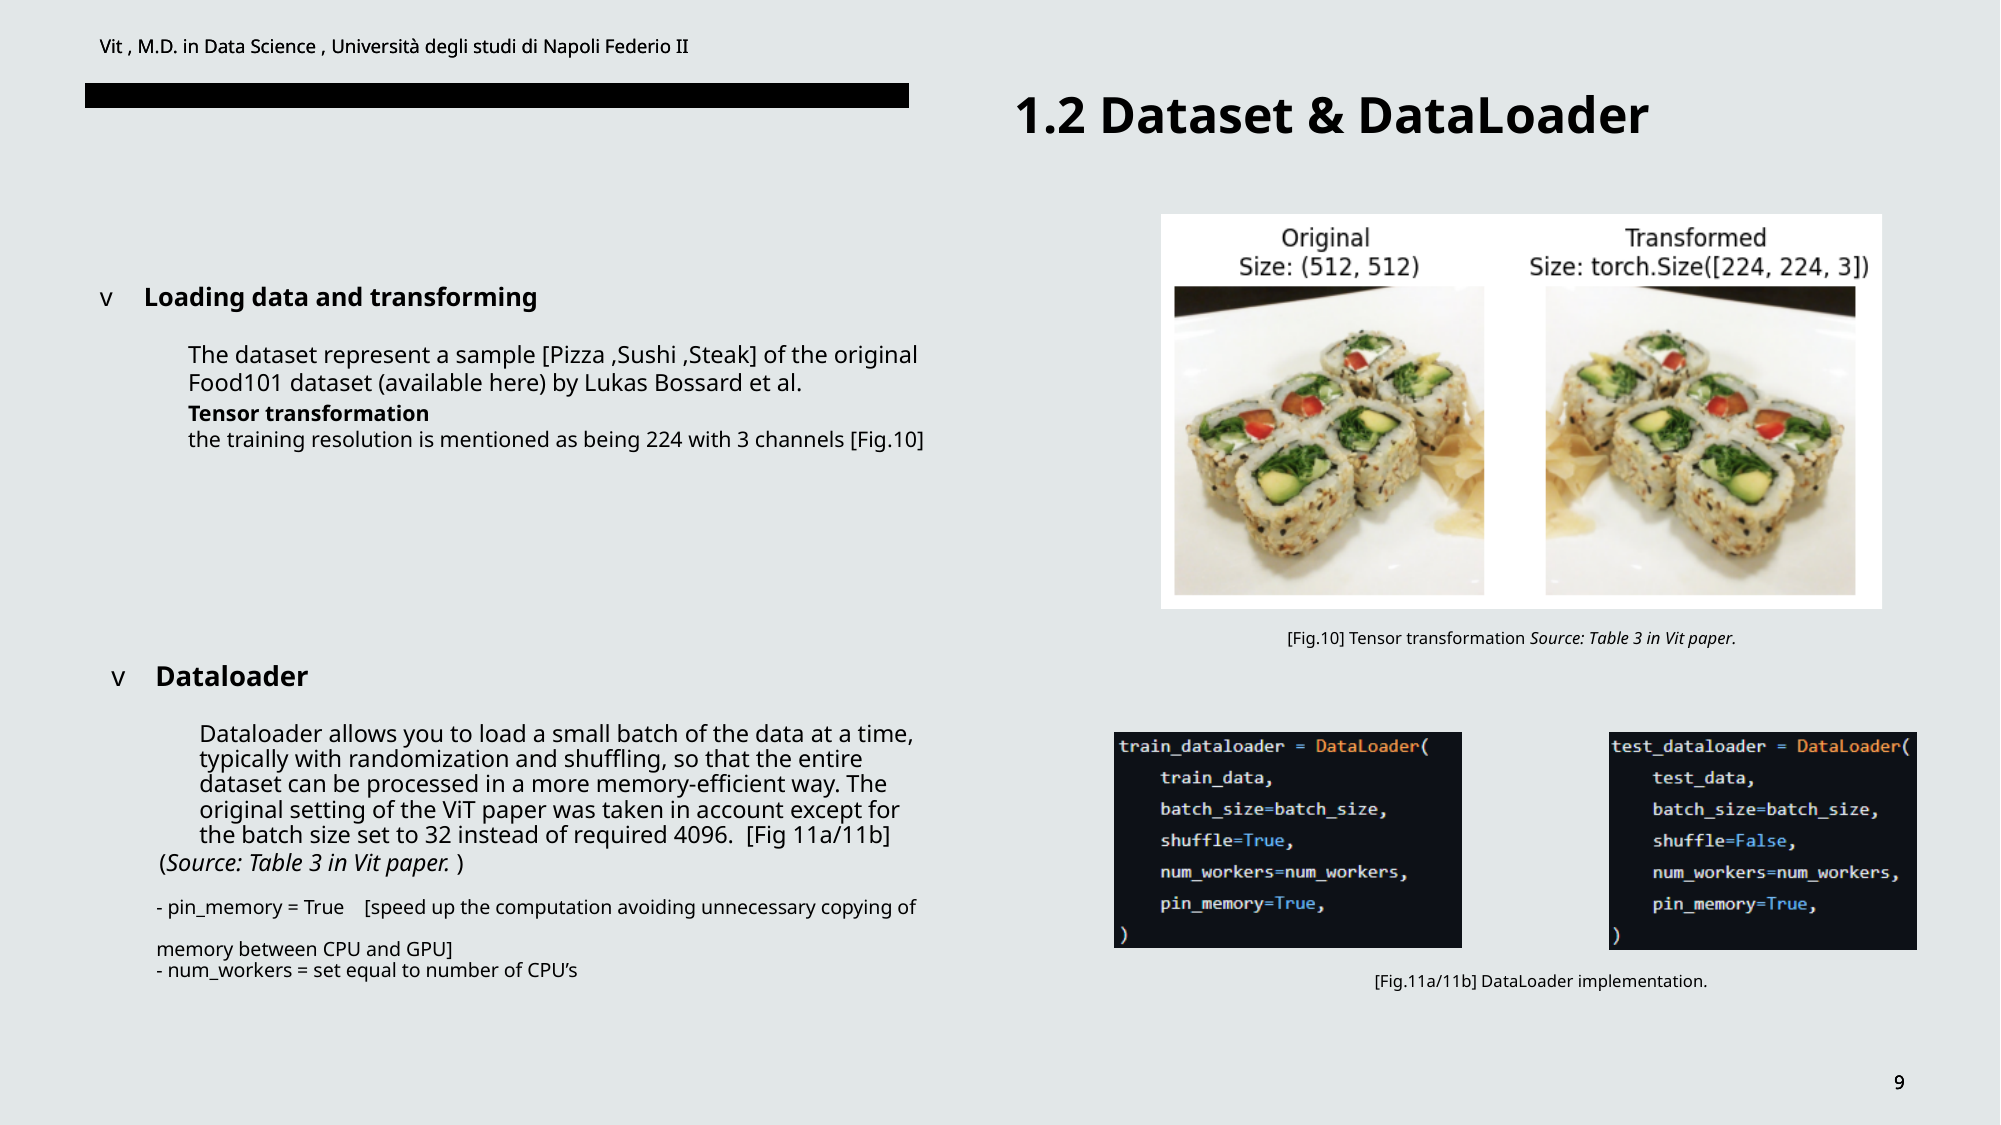

Vit , M.D. in Data Science , Università degli studi di Napoli Federio II
Vit , M.D. in Data Science , Università degli studi di Napoli Federio II
1.2 Dataset & DataLoader
# Loading data and transforming The dataset represent a sample [Pizza ,Sushi ,Steak] of the original Food101 dataset (available here) by Lukas Bossard et al. Tensor transformation the training resolution is mentioned as being 224 with 3 channels [Fig.10]
[Fig.10] Tensor transformation Source: Table 3 in Vit paper.
Dataloader
Dataloader allows you to load a small batch of the data at a time, typically with randomization and shuffling, so that the entire dataset can be processed in a more memory-efficient way. The original setting of the ViT paper was taken in account except for the batch size set to 32 instead of required 4096. [Fig 11a/11b]
 (Source: Table 3 in Vit paper. )
 - pin_memory = True [speed up the computation avoiding unnecessary copying of
 memory between CPU and GPU]
 - num_workers = set equal to number of CPU’s
[Fig.11a/11b] DataLoader implementation.